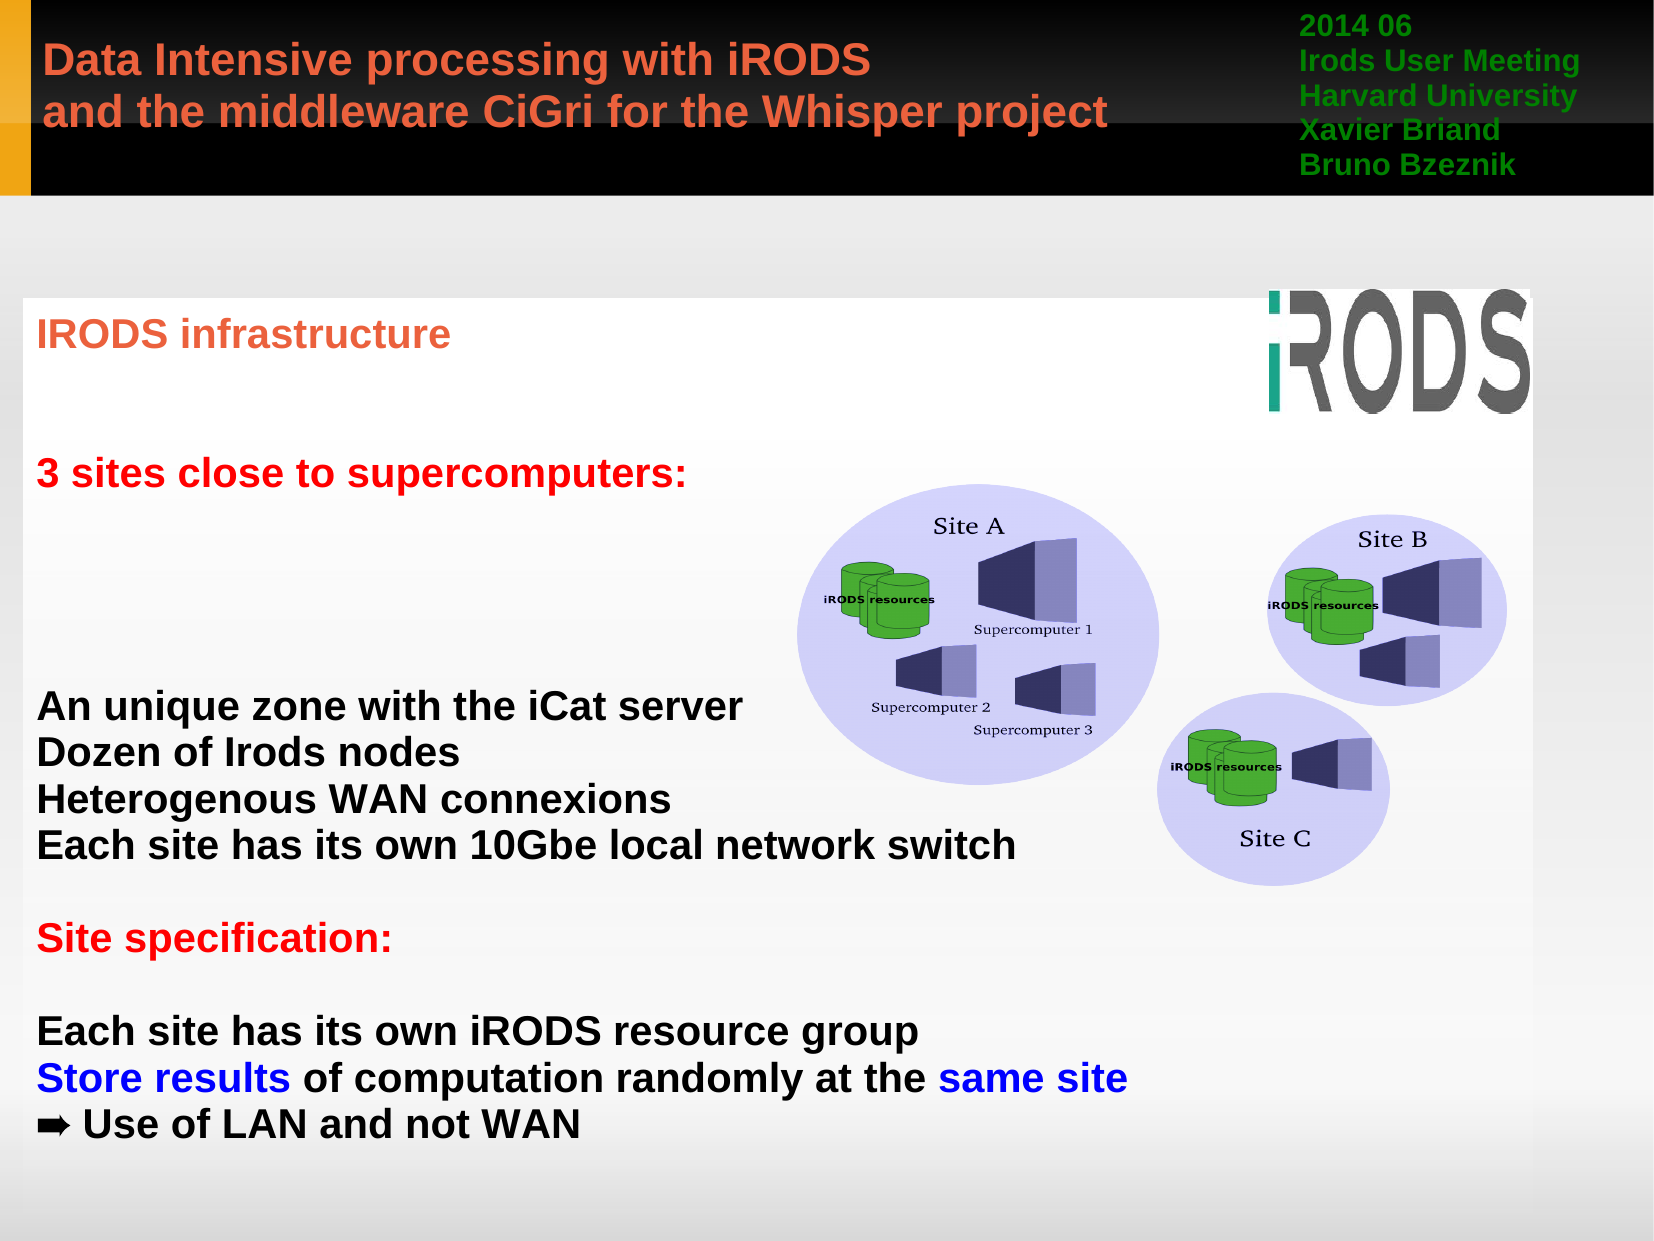

2014 06
Irods User Meeting
Harvard University
Xavier Briand
Bruno Bzeznik
 Data Intensive processing with iRODS
 and the middleware CiGri for the Whisper project
# IRODS infrastructure
3 sites close to supercomputers:
An unique zone with the iCat server
Dozen of Irods nodes
Heterogenous WAN connexions
Each site has its own 10Gbe local network switch
Site specification:
Each site has its own iRODS resource group
Store results of computation randomly at the same site
à Use of LAN and not WAN